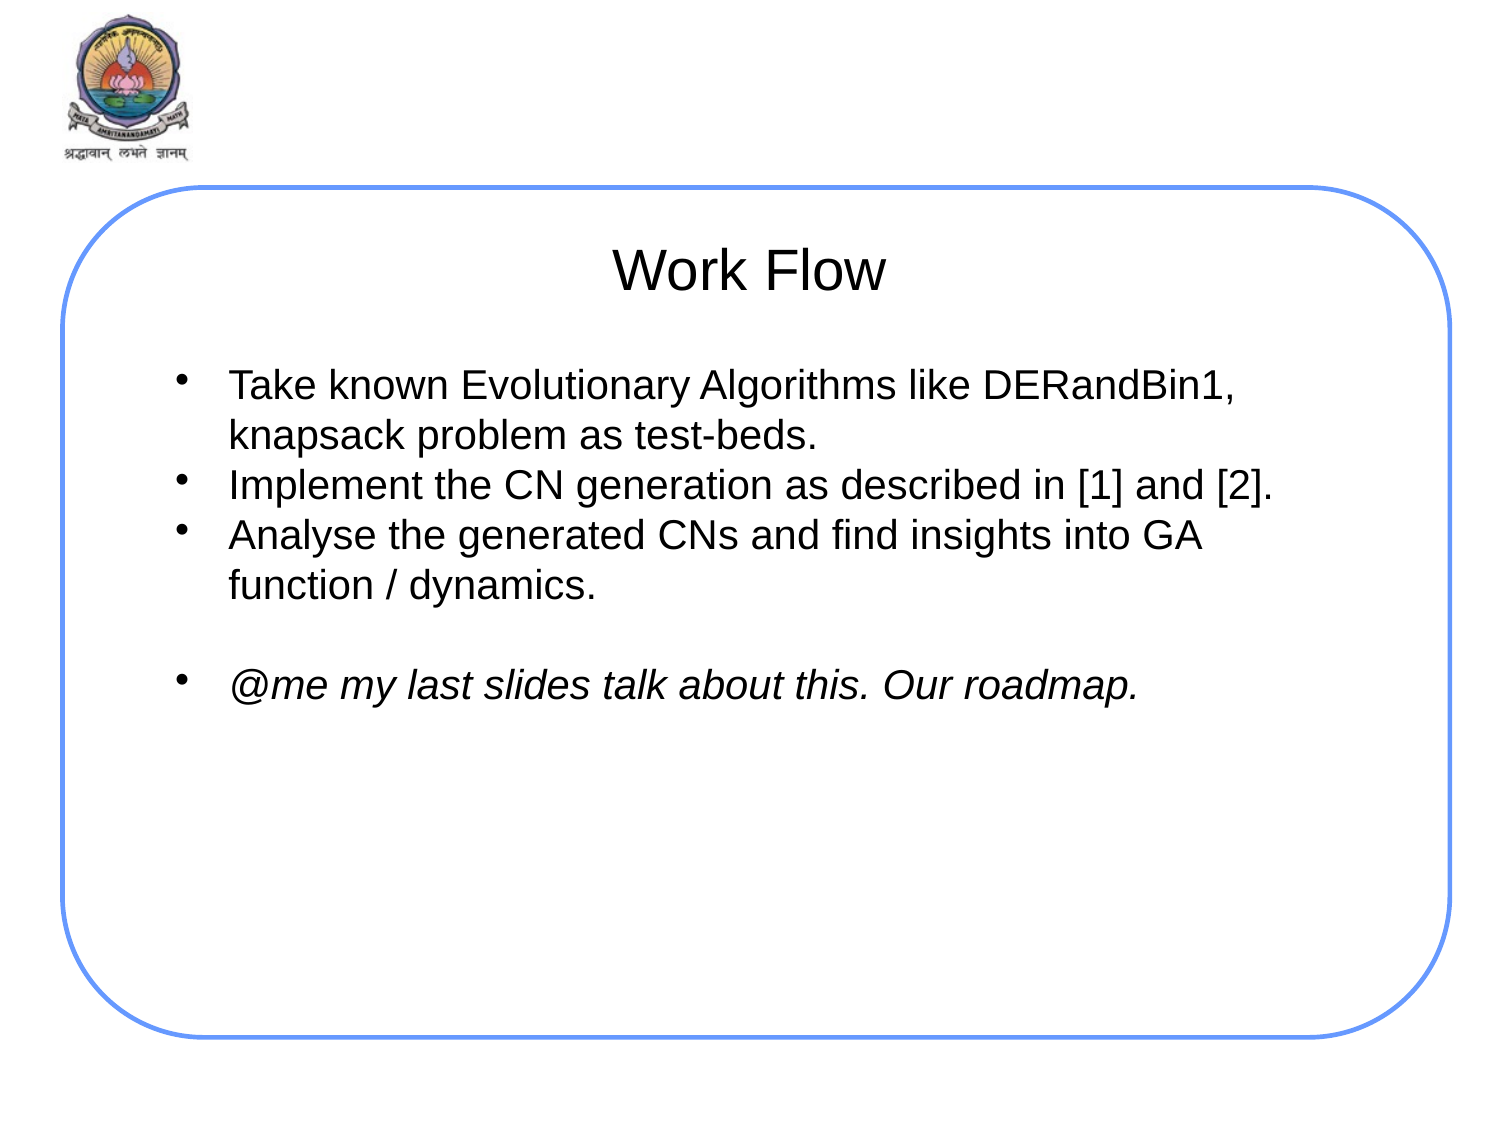

Work Flow
Take known Evolutionary Algorithms like DERandBin1, knapsack problem as test-beds.
Implement the CN generation as described in [1] and [2].
Analyse the generated CNs and find insights into GA function / dynamics.
@me my last slides talk about this. Our roadmap.